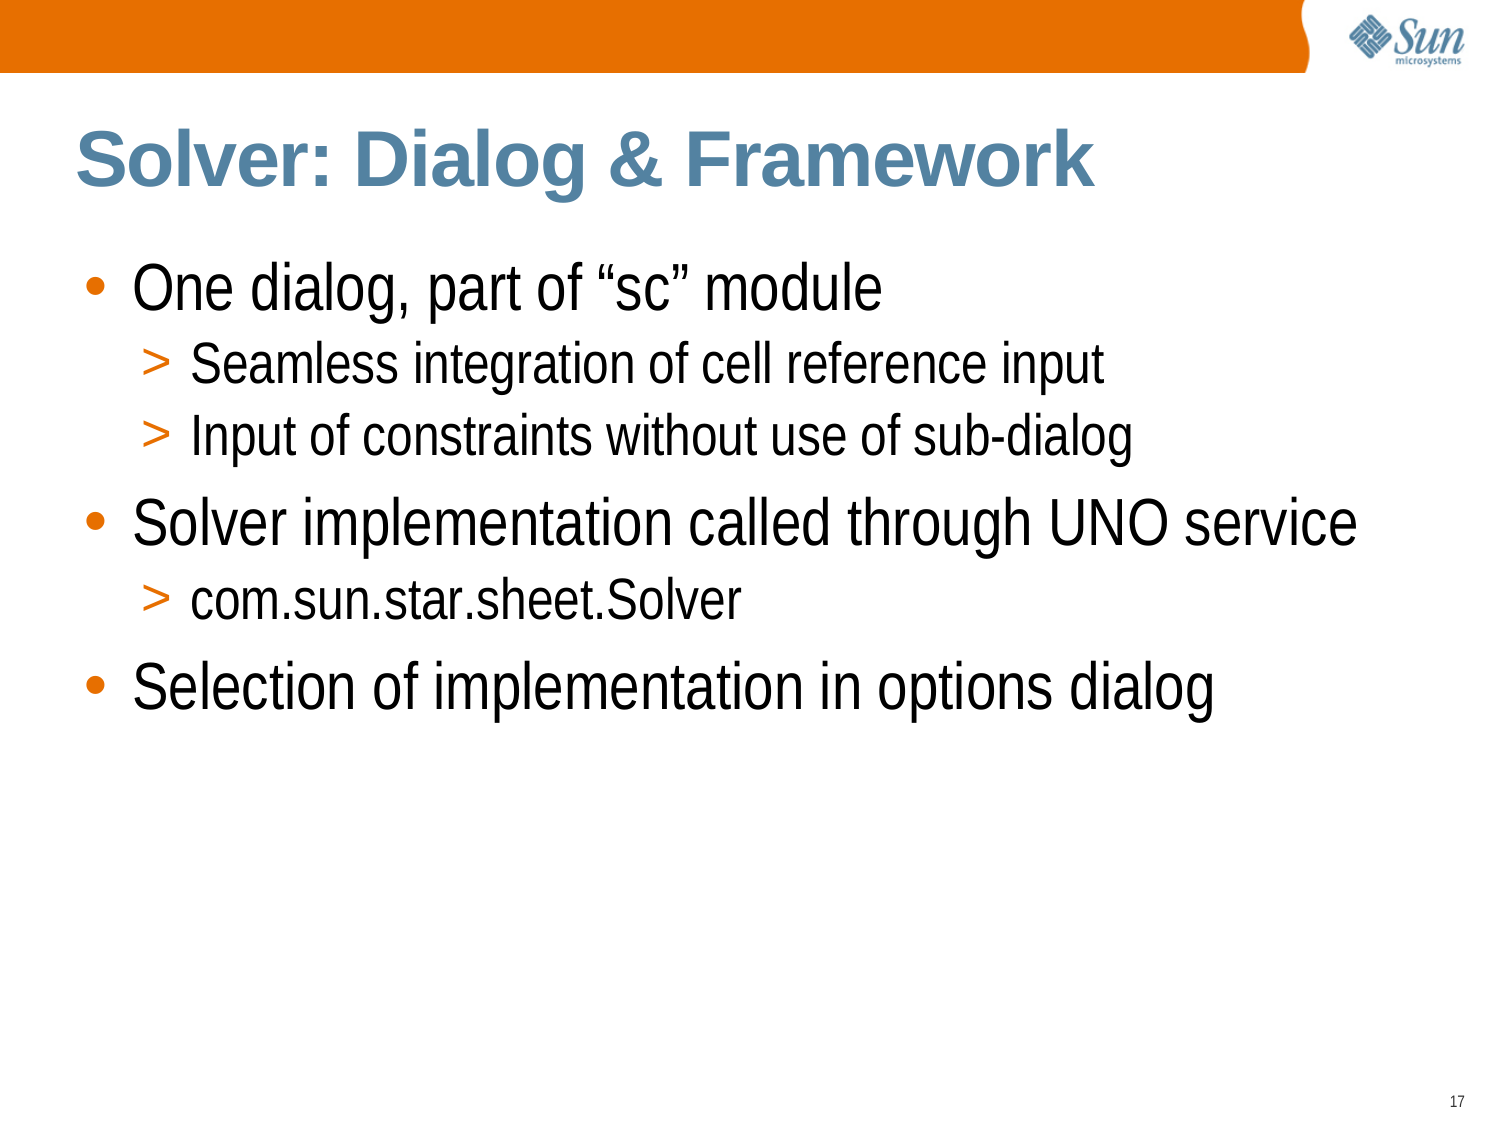

# Solver: Dialog & Framework
One dialog, part of “sc” module
Seamless integration of cell reference input
Input of constraints without use of sub-dialog
Solver implementation called through UNO service
com.sun.star.sheet.Solver
Selection of implementation in options dialog